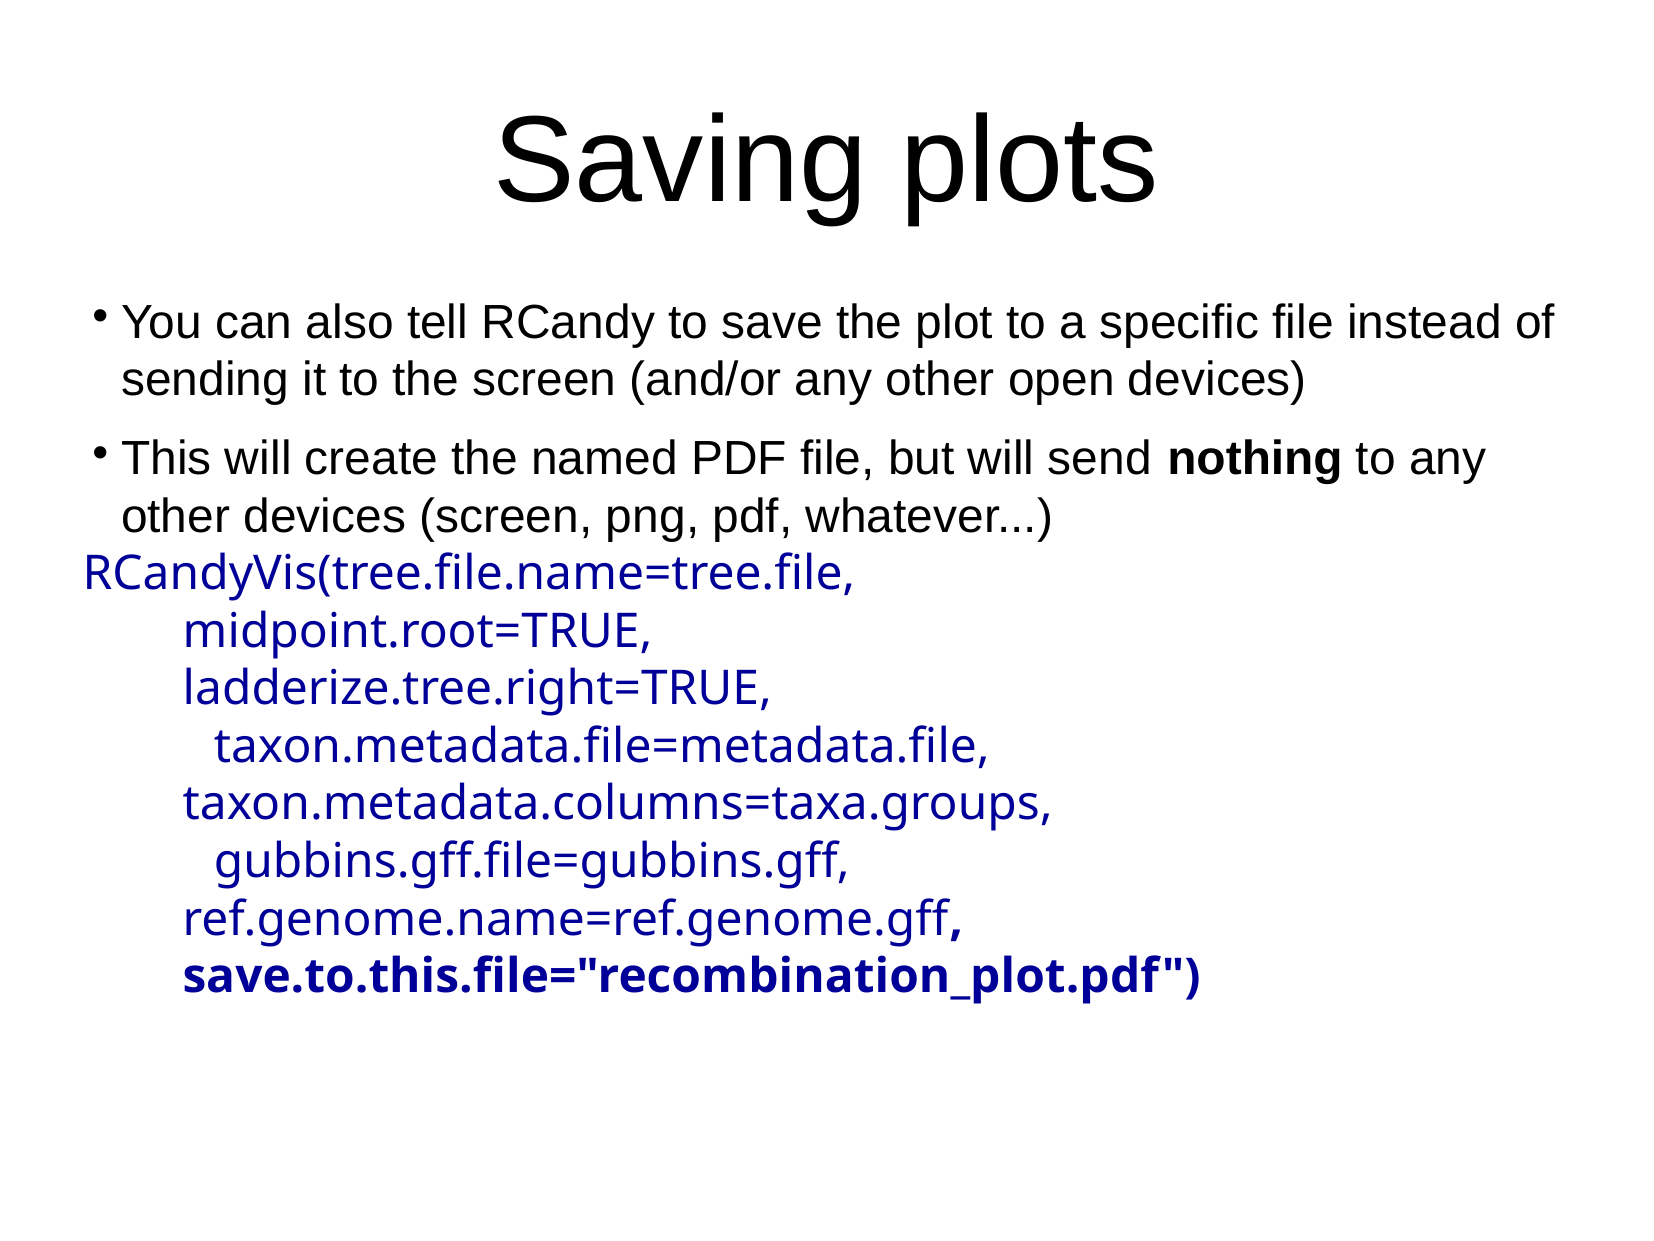

Saving plots
You can also tell RCandy to save the plot to a specific file instead of sending it to the screen (and/or any other open devices)
This will create the named PDF file, but will send nothing to any other devices (screen, png, pdf, whatever...)
RCandyVis(tree.file.name=tree.file,
 midpoint.root=TRUE,
 ladderize.tree.right=TRUE,
 	 taxon.metadata.file=metadata.file,
 taxon.metadata.columns=taxa.groups,
 	 gubbins.gff.file=gubbins.gff,
 ref.genome.name=ref.genome.gff,
 save.to.this.file="recombination_plot.pdf")